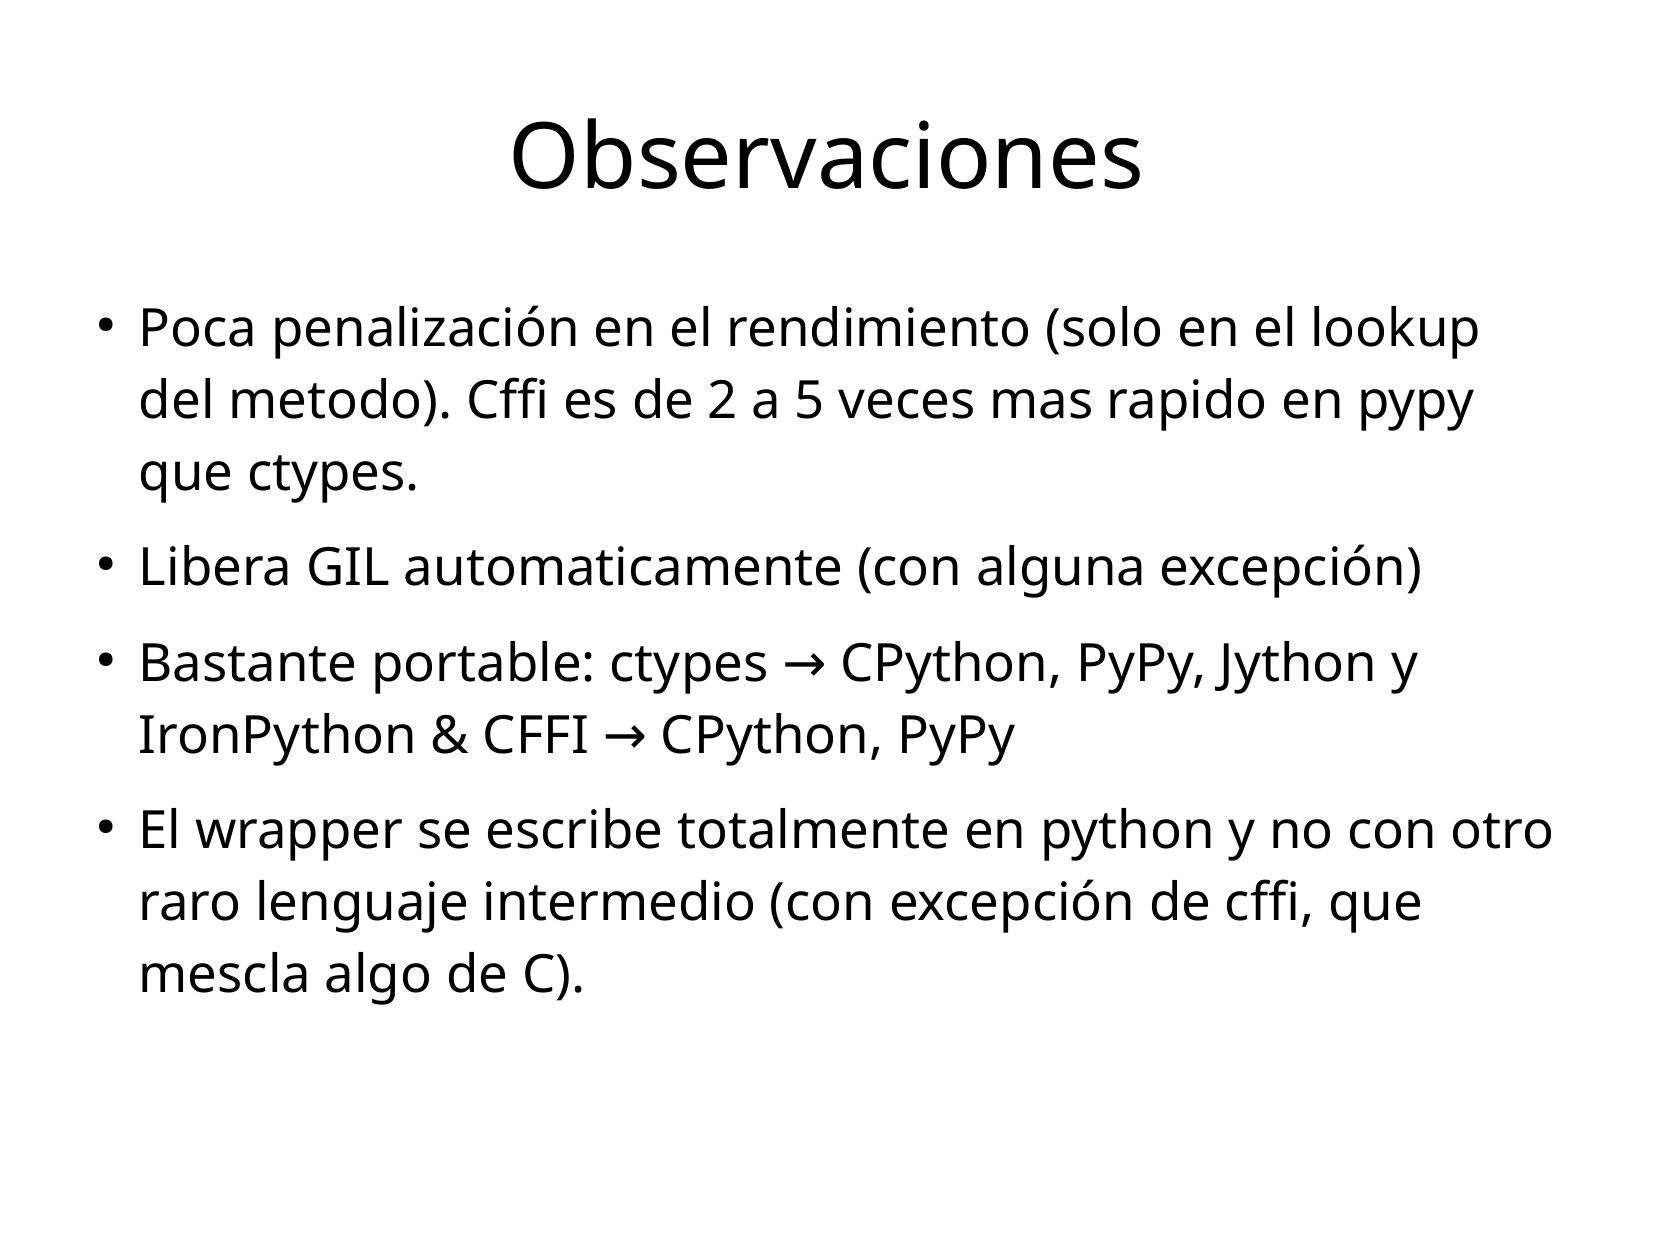

# Observaciones
Poca penalización en el rendimiento (solo en el lookup del metodo). Cffi es de 2 a 5 veces mas rapido en pypy que ctypes.
Libera GIL automaticamente (con alguna excepción)
Bastante portable: ctypes → CPython, PyPy, Jython y IronPython & CFFI → CPython, PyPy
El wrapper se escribe totalmente en python y no con otro raro lenguaje intermedio (con excepción de cffi, que mescla algo de C).